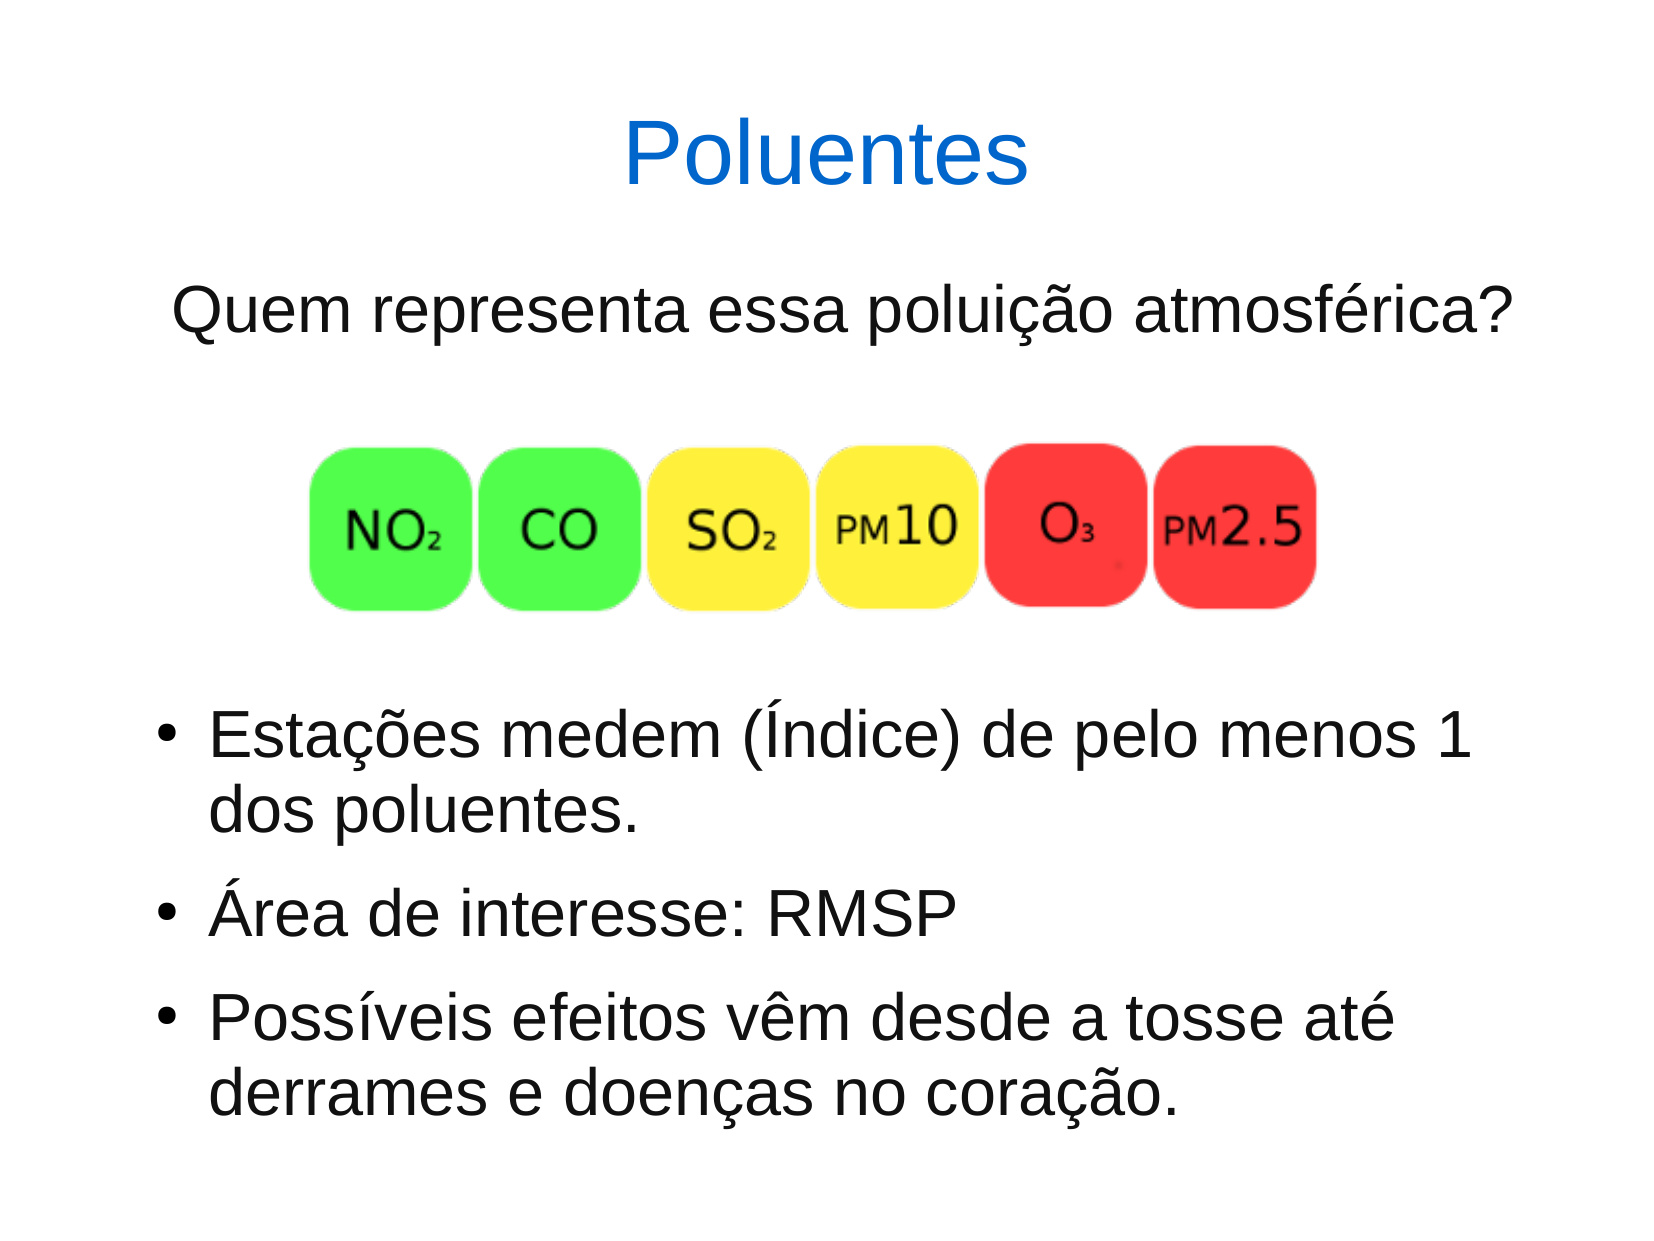

# Poluentes
Quem representa essa poluição atmosférica?
Estações medem (Índice) de pelo menos 1 dos poluentes.
Área de interesse: RMSP
Possíveis efeitos vêm desde a tosse até derrames e doenças no coração.